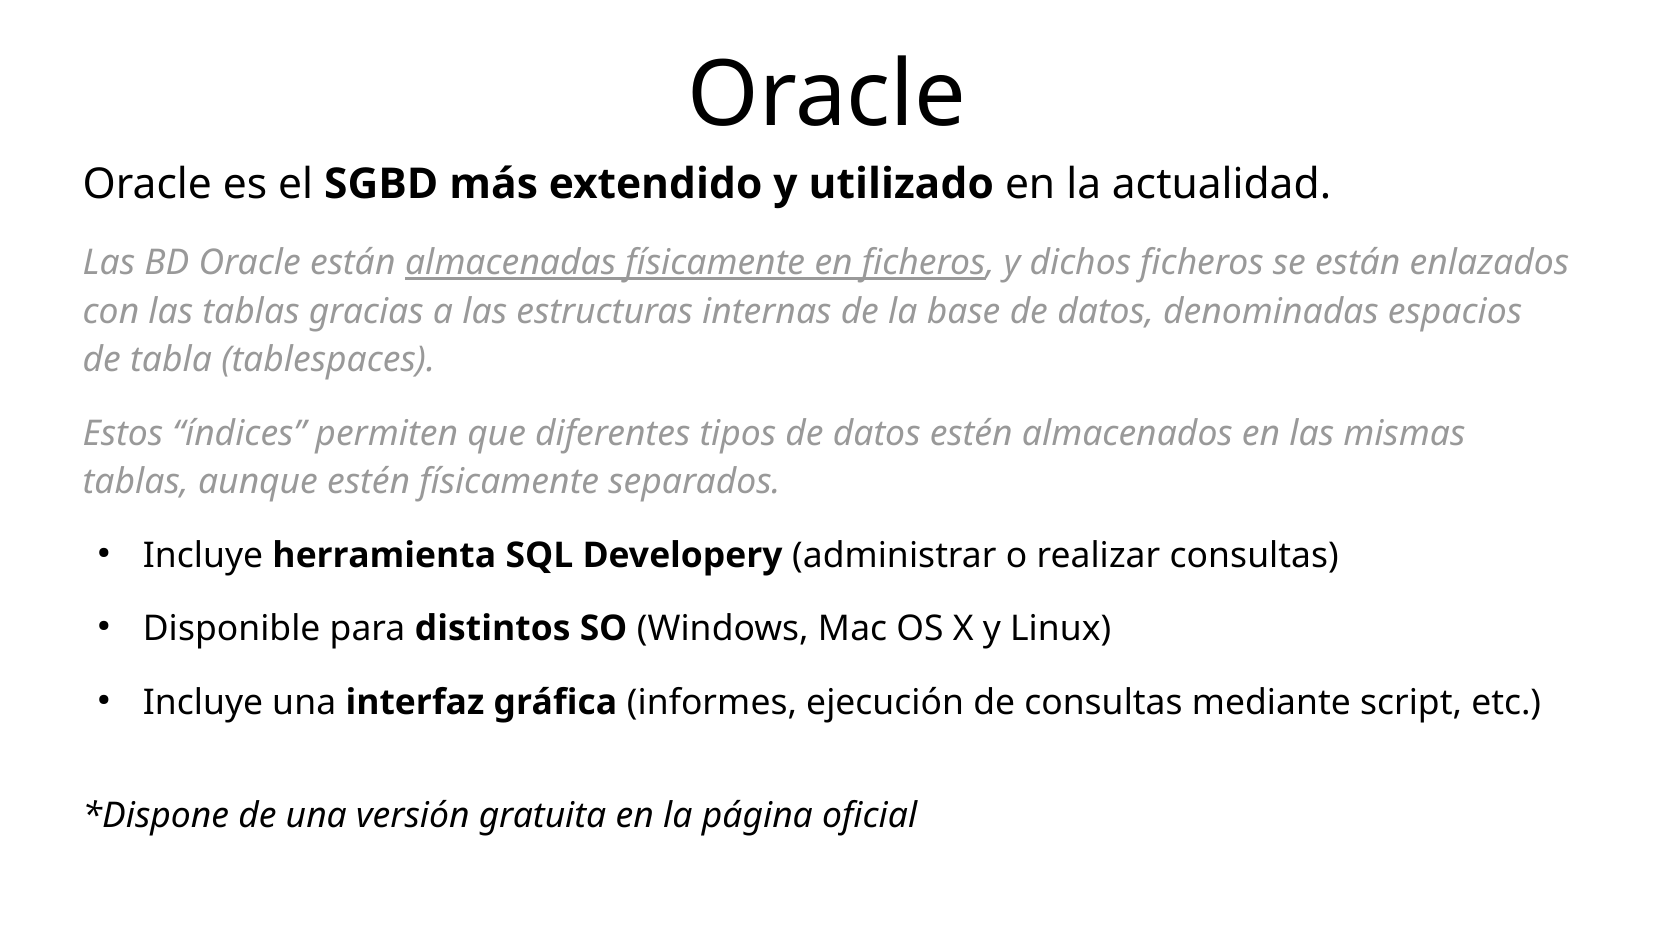

# Oracle
Oracle es el SGBD más extendido y utilizado en la actualidad.
Las BD Oracle están almacenadas físicamente en ficheros, y dichos ficheros se están enlazados con las tablas gracias a las estructuras internas de la base de datos, denominadas espacios de tabla (tablespaces).
Estos “índices” permiten que diferentes tipos de datos estén almacenados en las mismas tablas, aunque estén físicamente separados.
Incluye herramienta SQL Developery (administrar o realizar consultas)
Disponible para distintos SO (Windows, Mac OS X y Linux)
Incluye una interfaz gráfica (informes, ejecución de consultas mediante script, etc.)
*Dispone de una versión gratuita en la página oficial